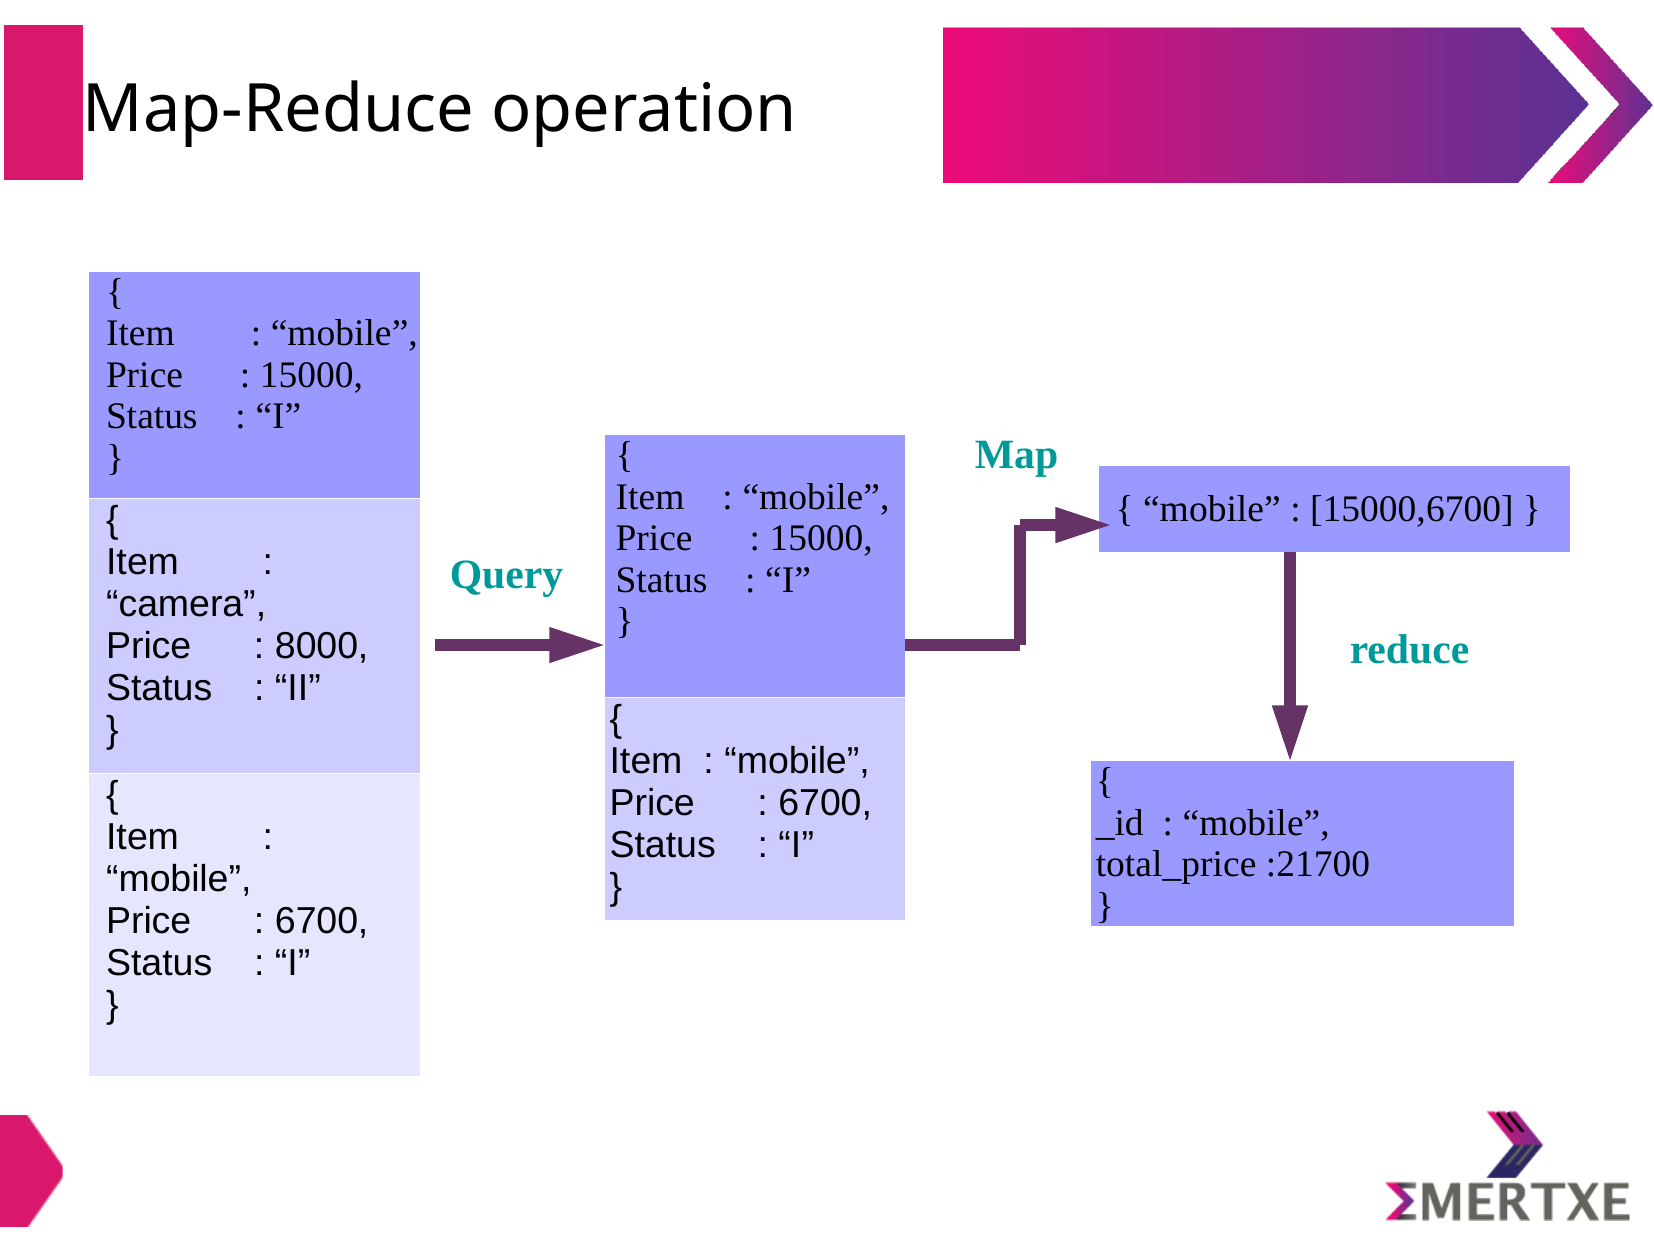

# Map-Reduce operation
| { Item : “mobile”, Price : 15000, Status : “I” } |
| --- |
| { Item : “camera”, Price : 8000, Status : “II” } |
| { Item : “mobile”, Price : 6700, Status : “I” } |
Map
| { Item : “mobile”, Price : 15000, Status : “I” } |
| --- |
| { Item : “mobile”, Price : 6700, Status : “I” } |
| { “mobile” : [15000,6700] } |
| --- |
Query
reduce
| { \_id : “mobile”, total\_price :21700 } |
| --- |